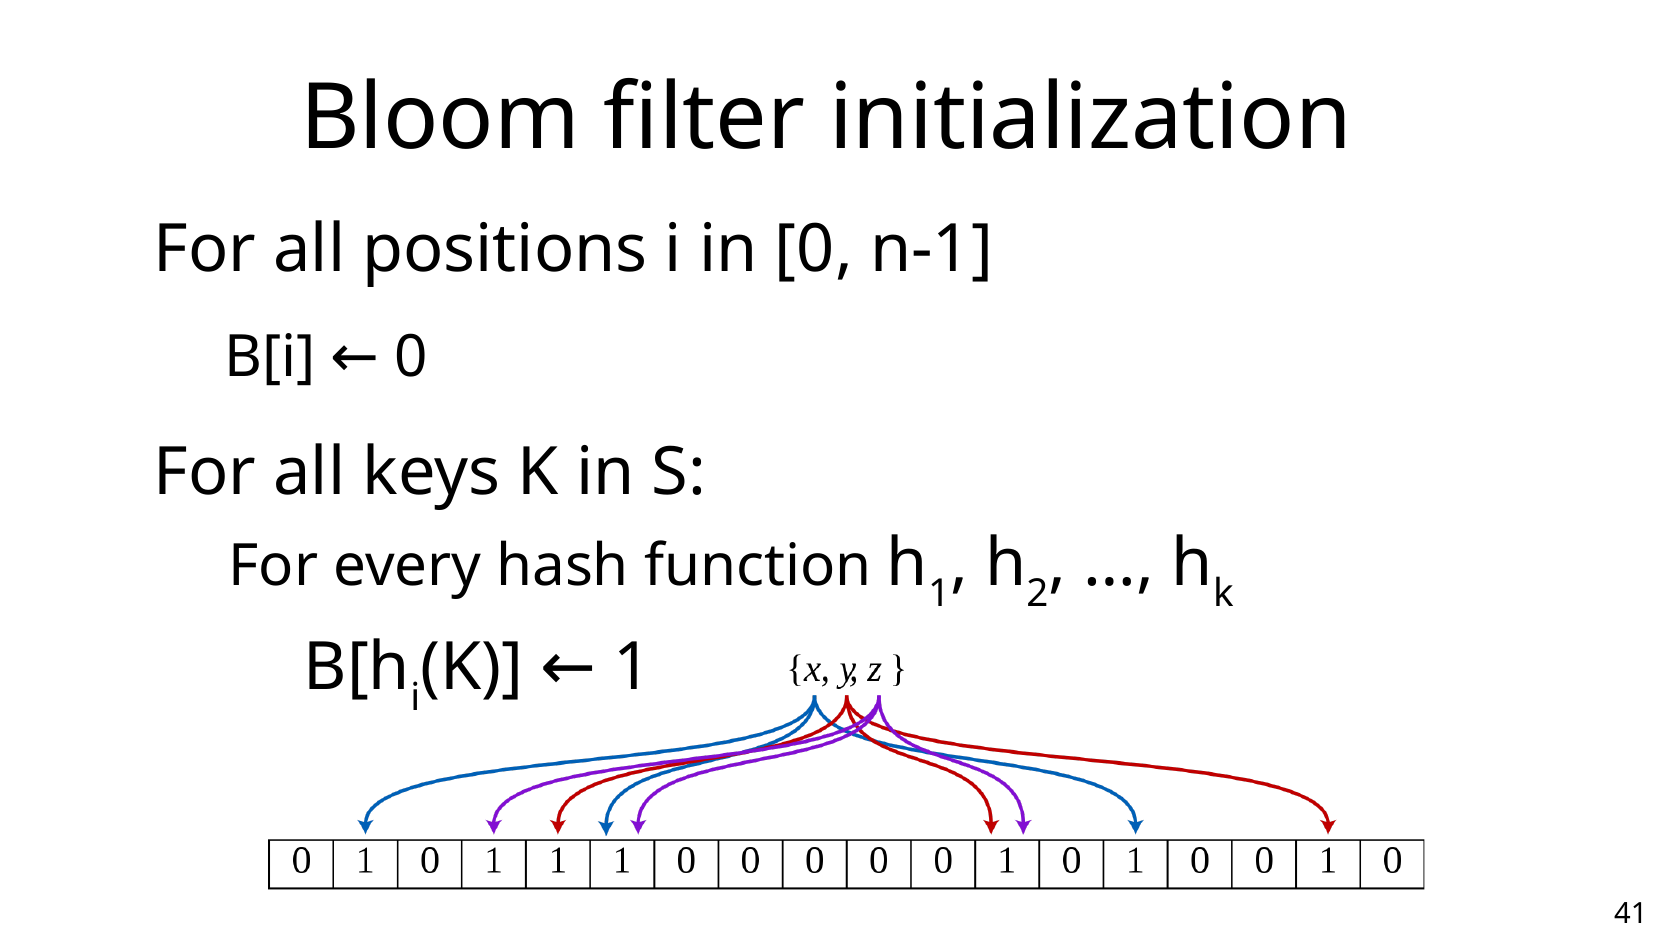

# Bloom filter initialization
For all positions i in [0, n-1]
B[i] ← 0
For all keys K in S:
	For every hash function h1, h2, …, hk
		B[hi(K)] ← 1
41